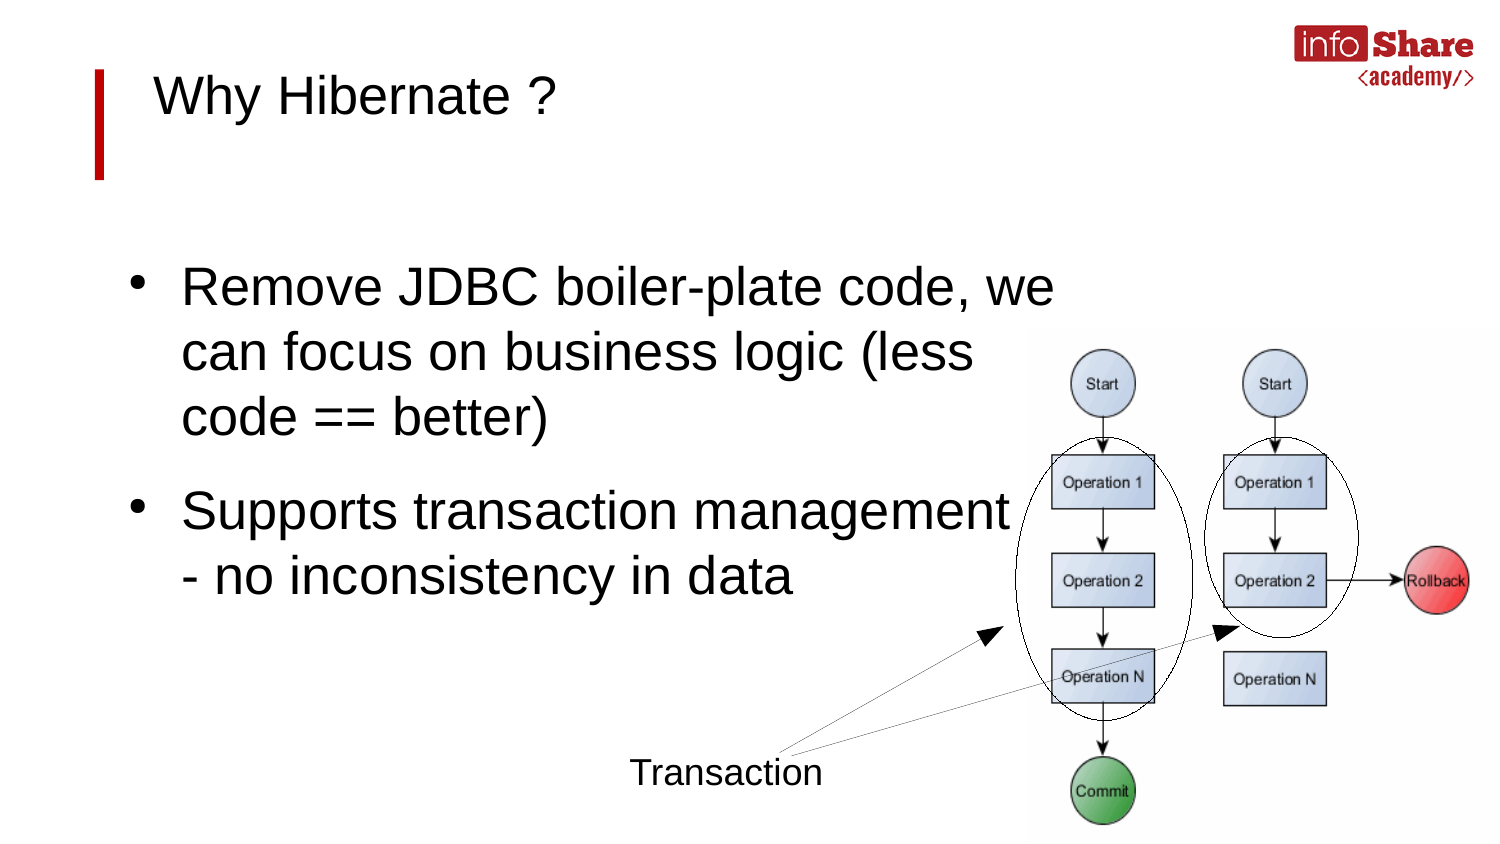

# Why Hibernate ?
Remove JDBC boiler-plate code, we can focus on business logic (less code == better)
Supports transaction management - - no inconsistency in data
Transaction